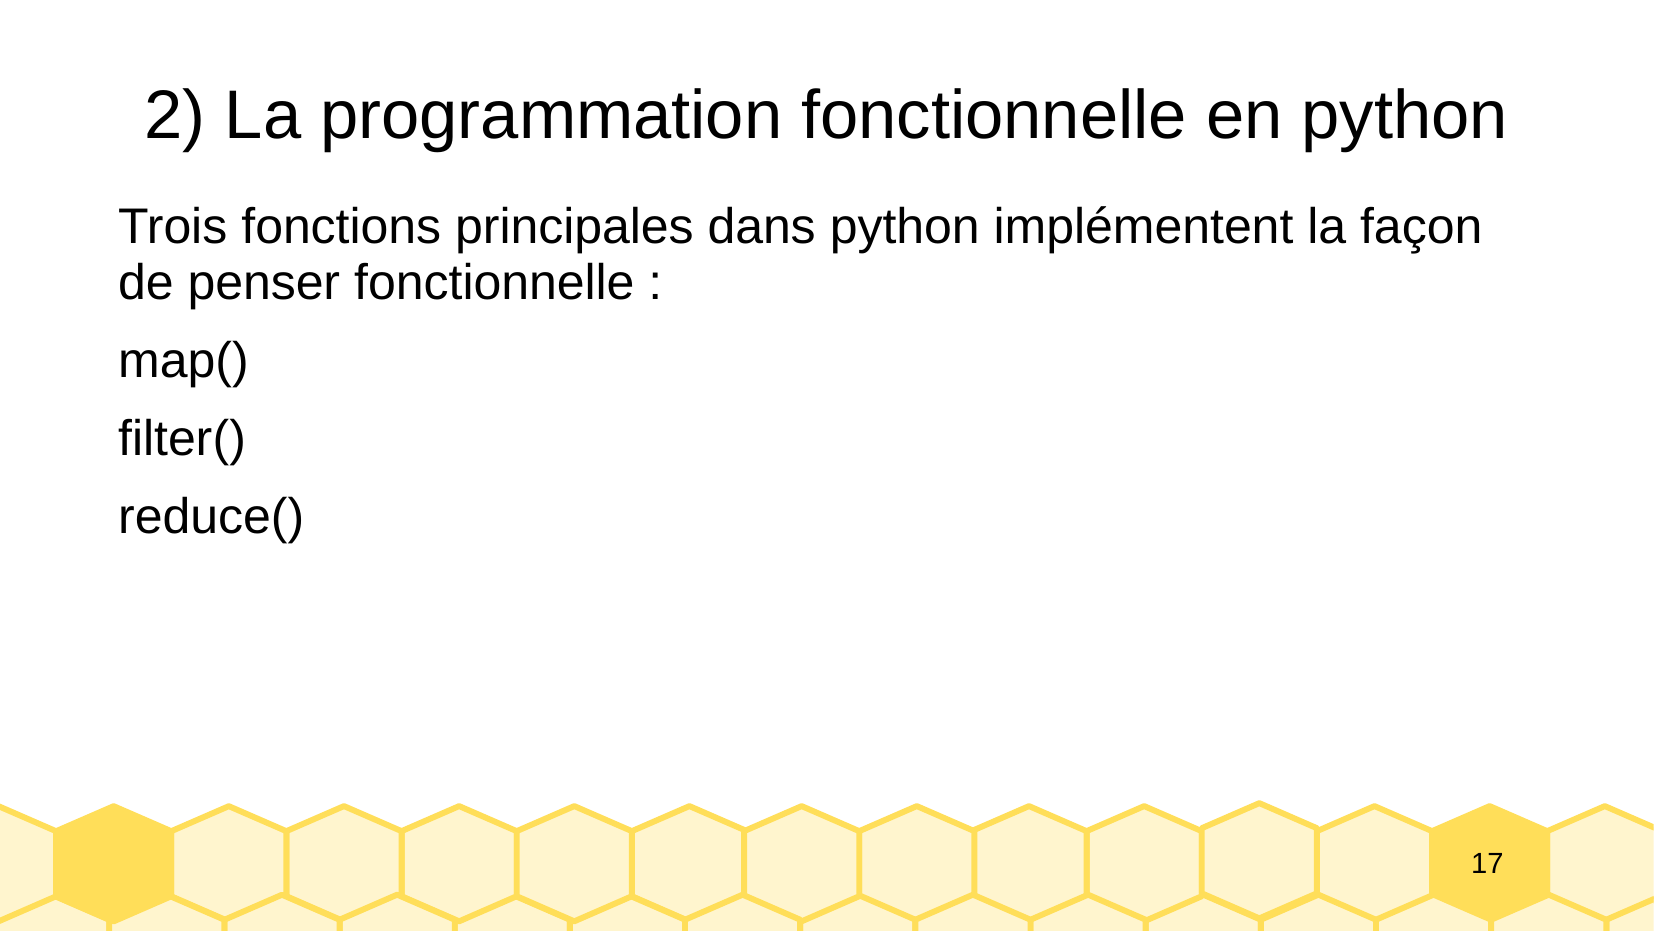

# 2) La programmation fonctionnelle en python
Trois fonctions principales dans python implémentent la façon de penser fonctionnelle :
map()
filter()
reduce()